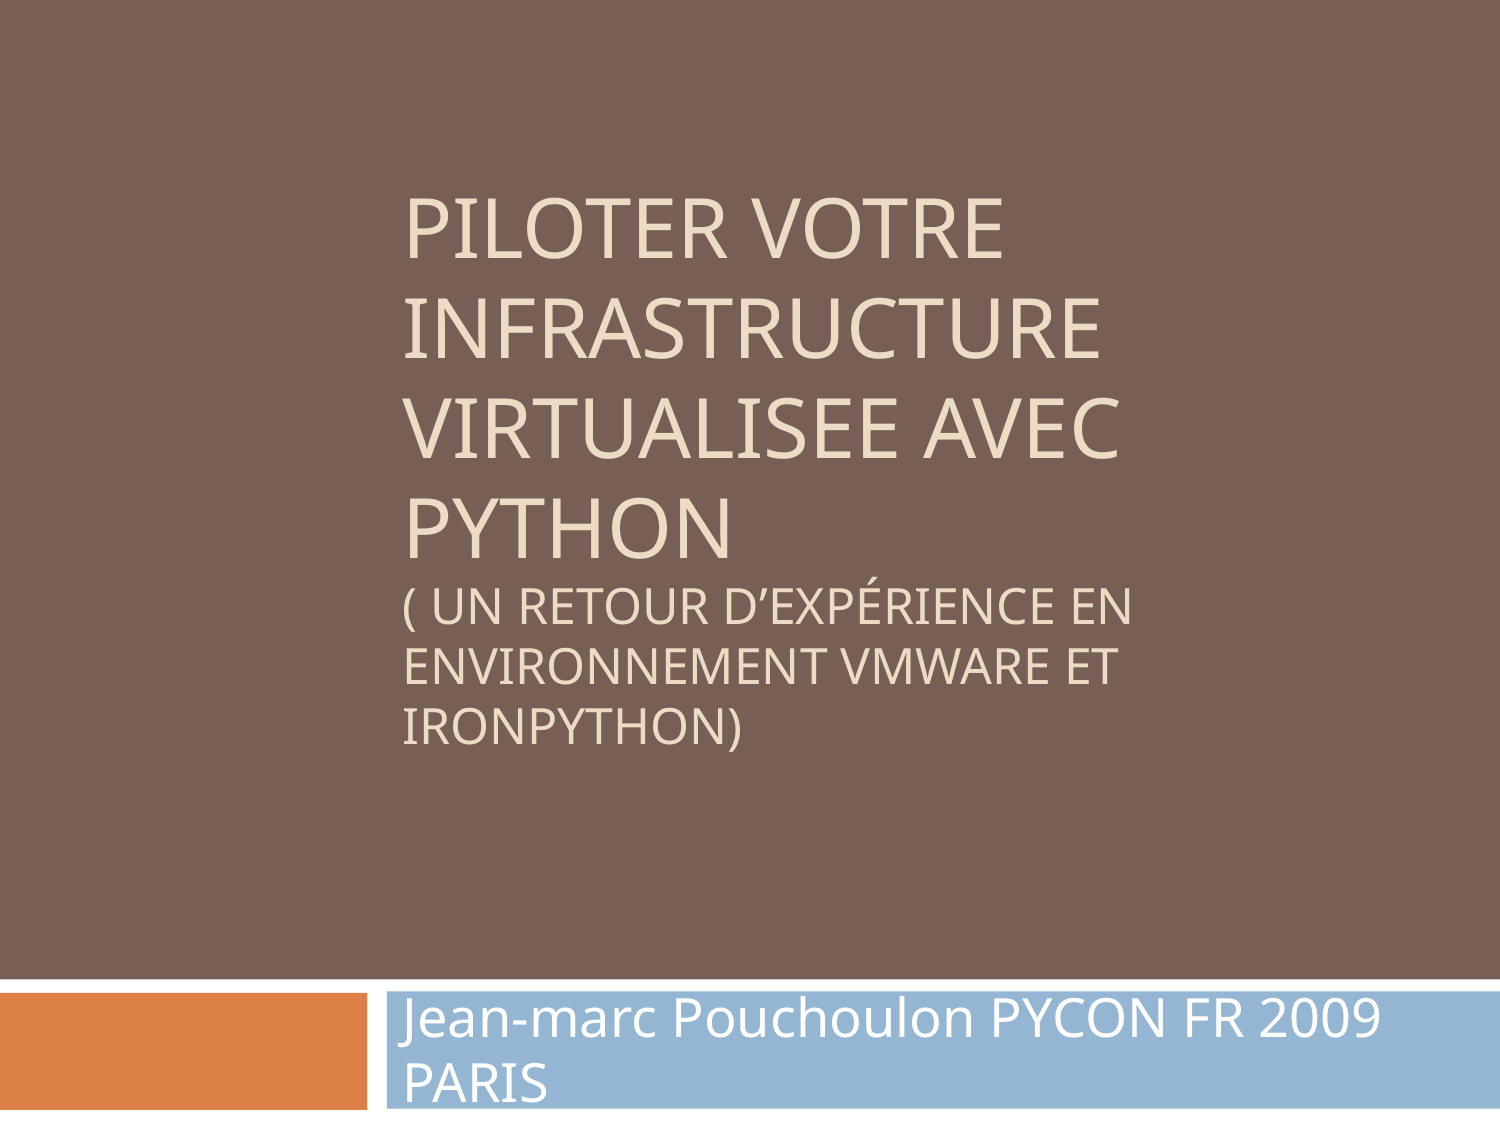

# PILOTER VOTRE INFRASTRUCTURE VIRTUALISEE AVEC PYTHON ( UN RETOUR D’EXPÉRIENCE EN ENVIRONNEMENT VMWARE ET IRONPYTHON)
Jean-marc Pouchoulon PYCON FR 2009 PARIS